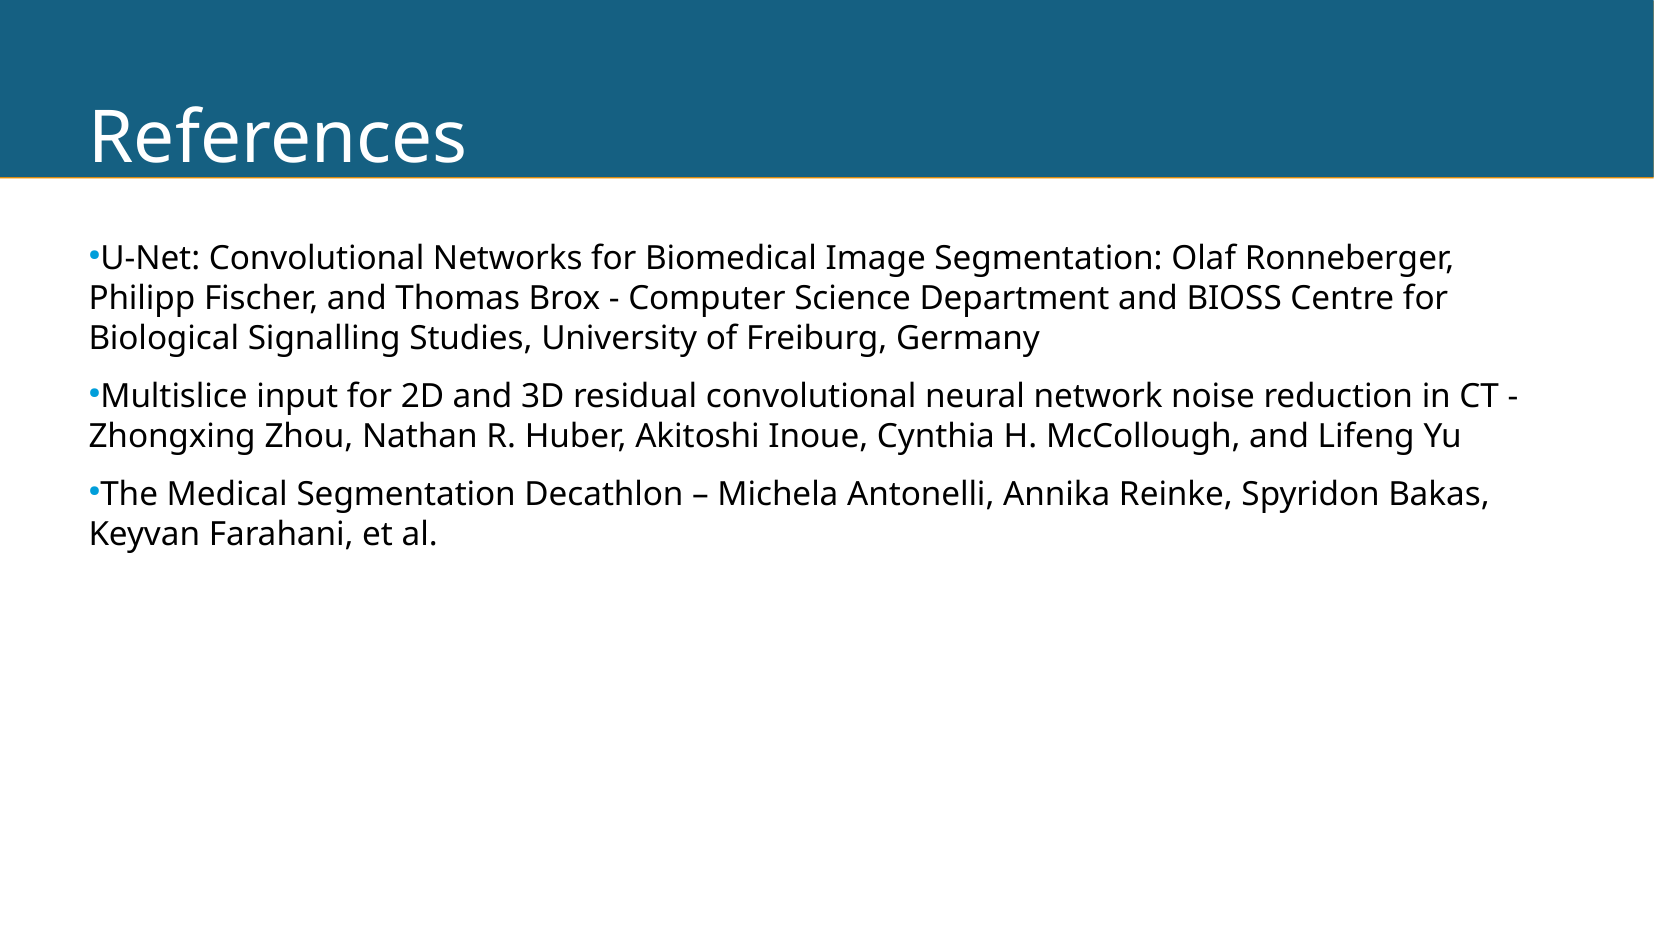

# References
U-Net: Convolutional Networks for Biomedical Image Segmentation: Olaf Ronneberger, Philipp Fischer, and Thomas Brox - Computer Science Department and BIOSS Centre for Biological Signalling Studies, University of Freiburg, Germany
Multislice input for 2D and 3D residual convolutional neural network noise reduction in CT - Zhongxing Zhou, Nathan R. Huber, Akitoshi Inoue, Cynthia H. McCollough, and Lifeng Yu
The Medical Segmentation Decathlon – Michela Antonelli, Annika Reinke, Spyridon Bakas, Keyvan Farahani, et al.